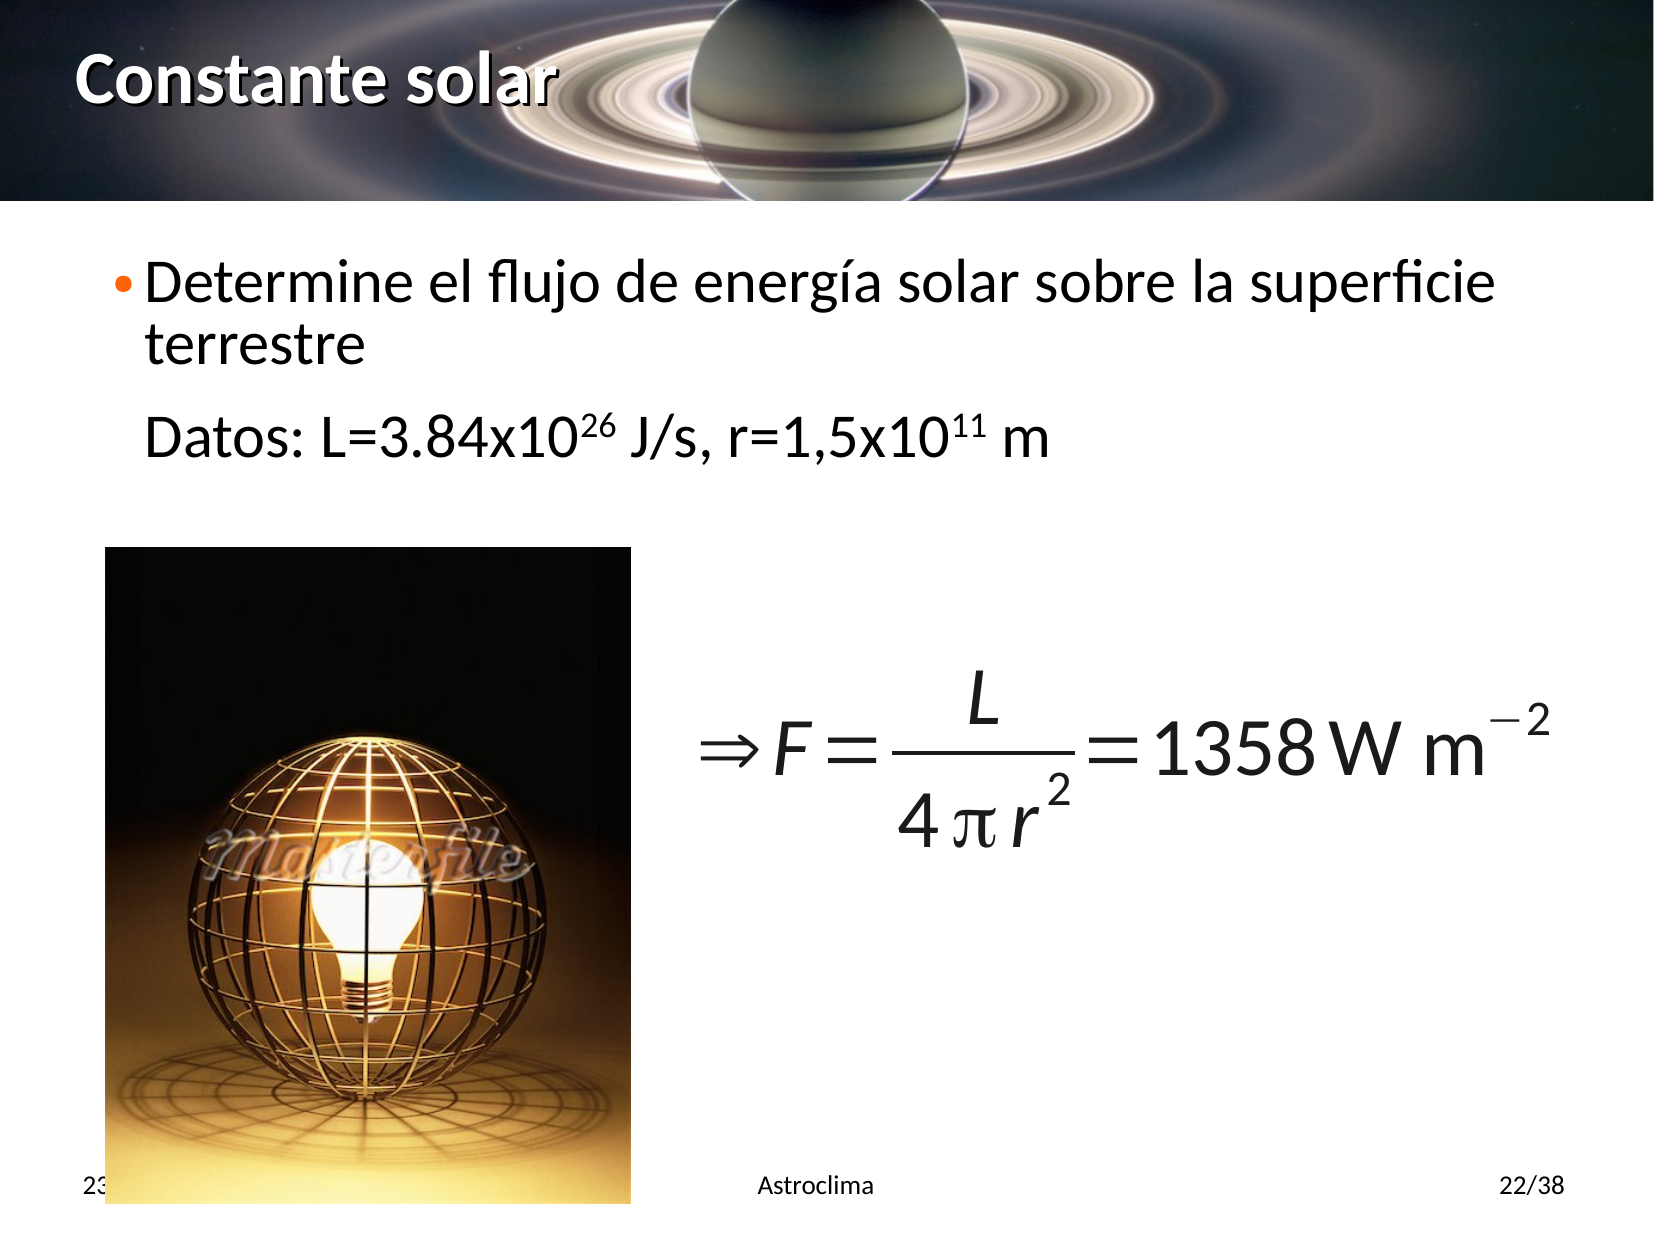

# Constante solar
Determine el flujo de energía solar sobre la superficie terrestre
Datos: L=3.84x1026 J/s, r=1,5x1011 m
Astroclima
22